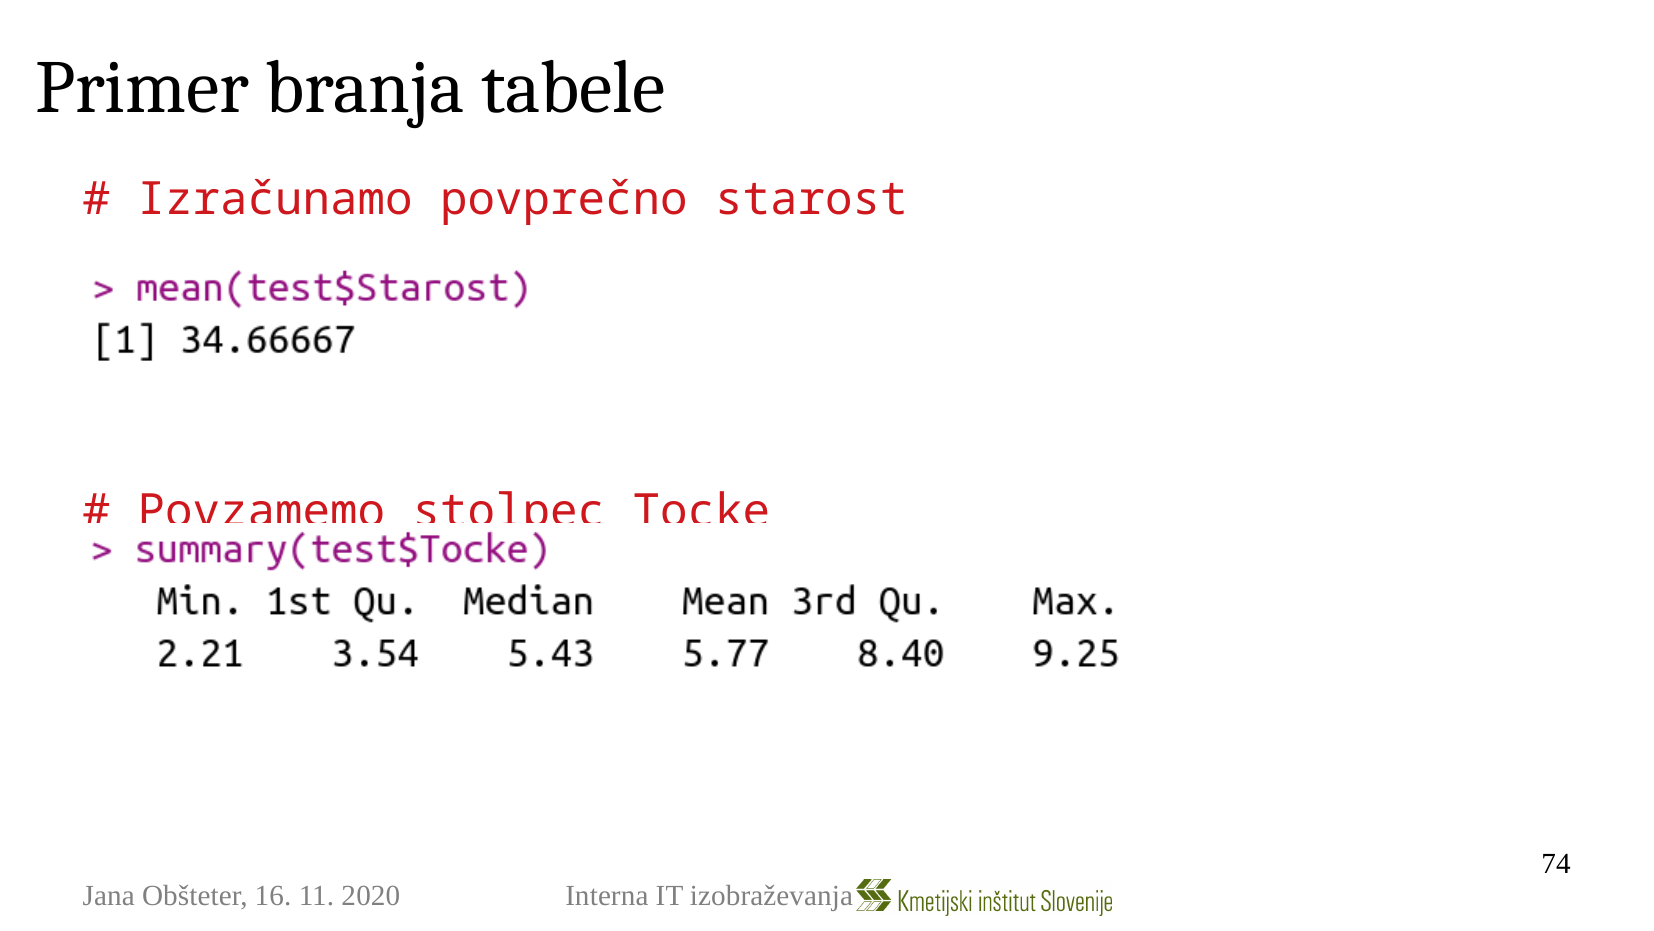

# Primer branja tabele
# Izračunamo povprečno starost # Povzamemo stolpec Tocke
74